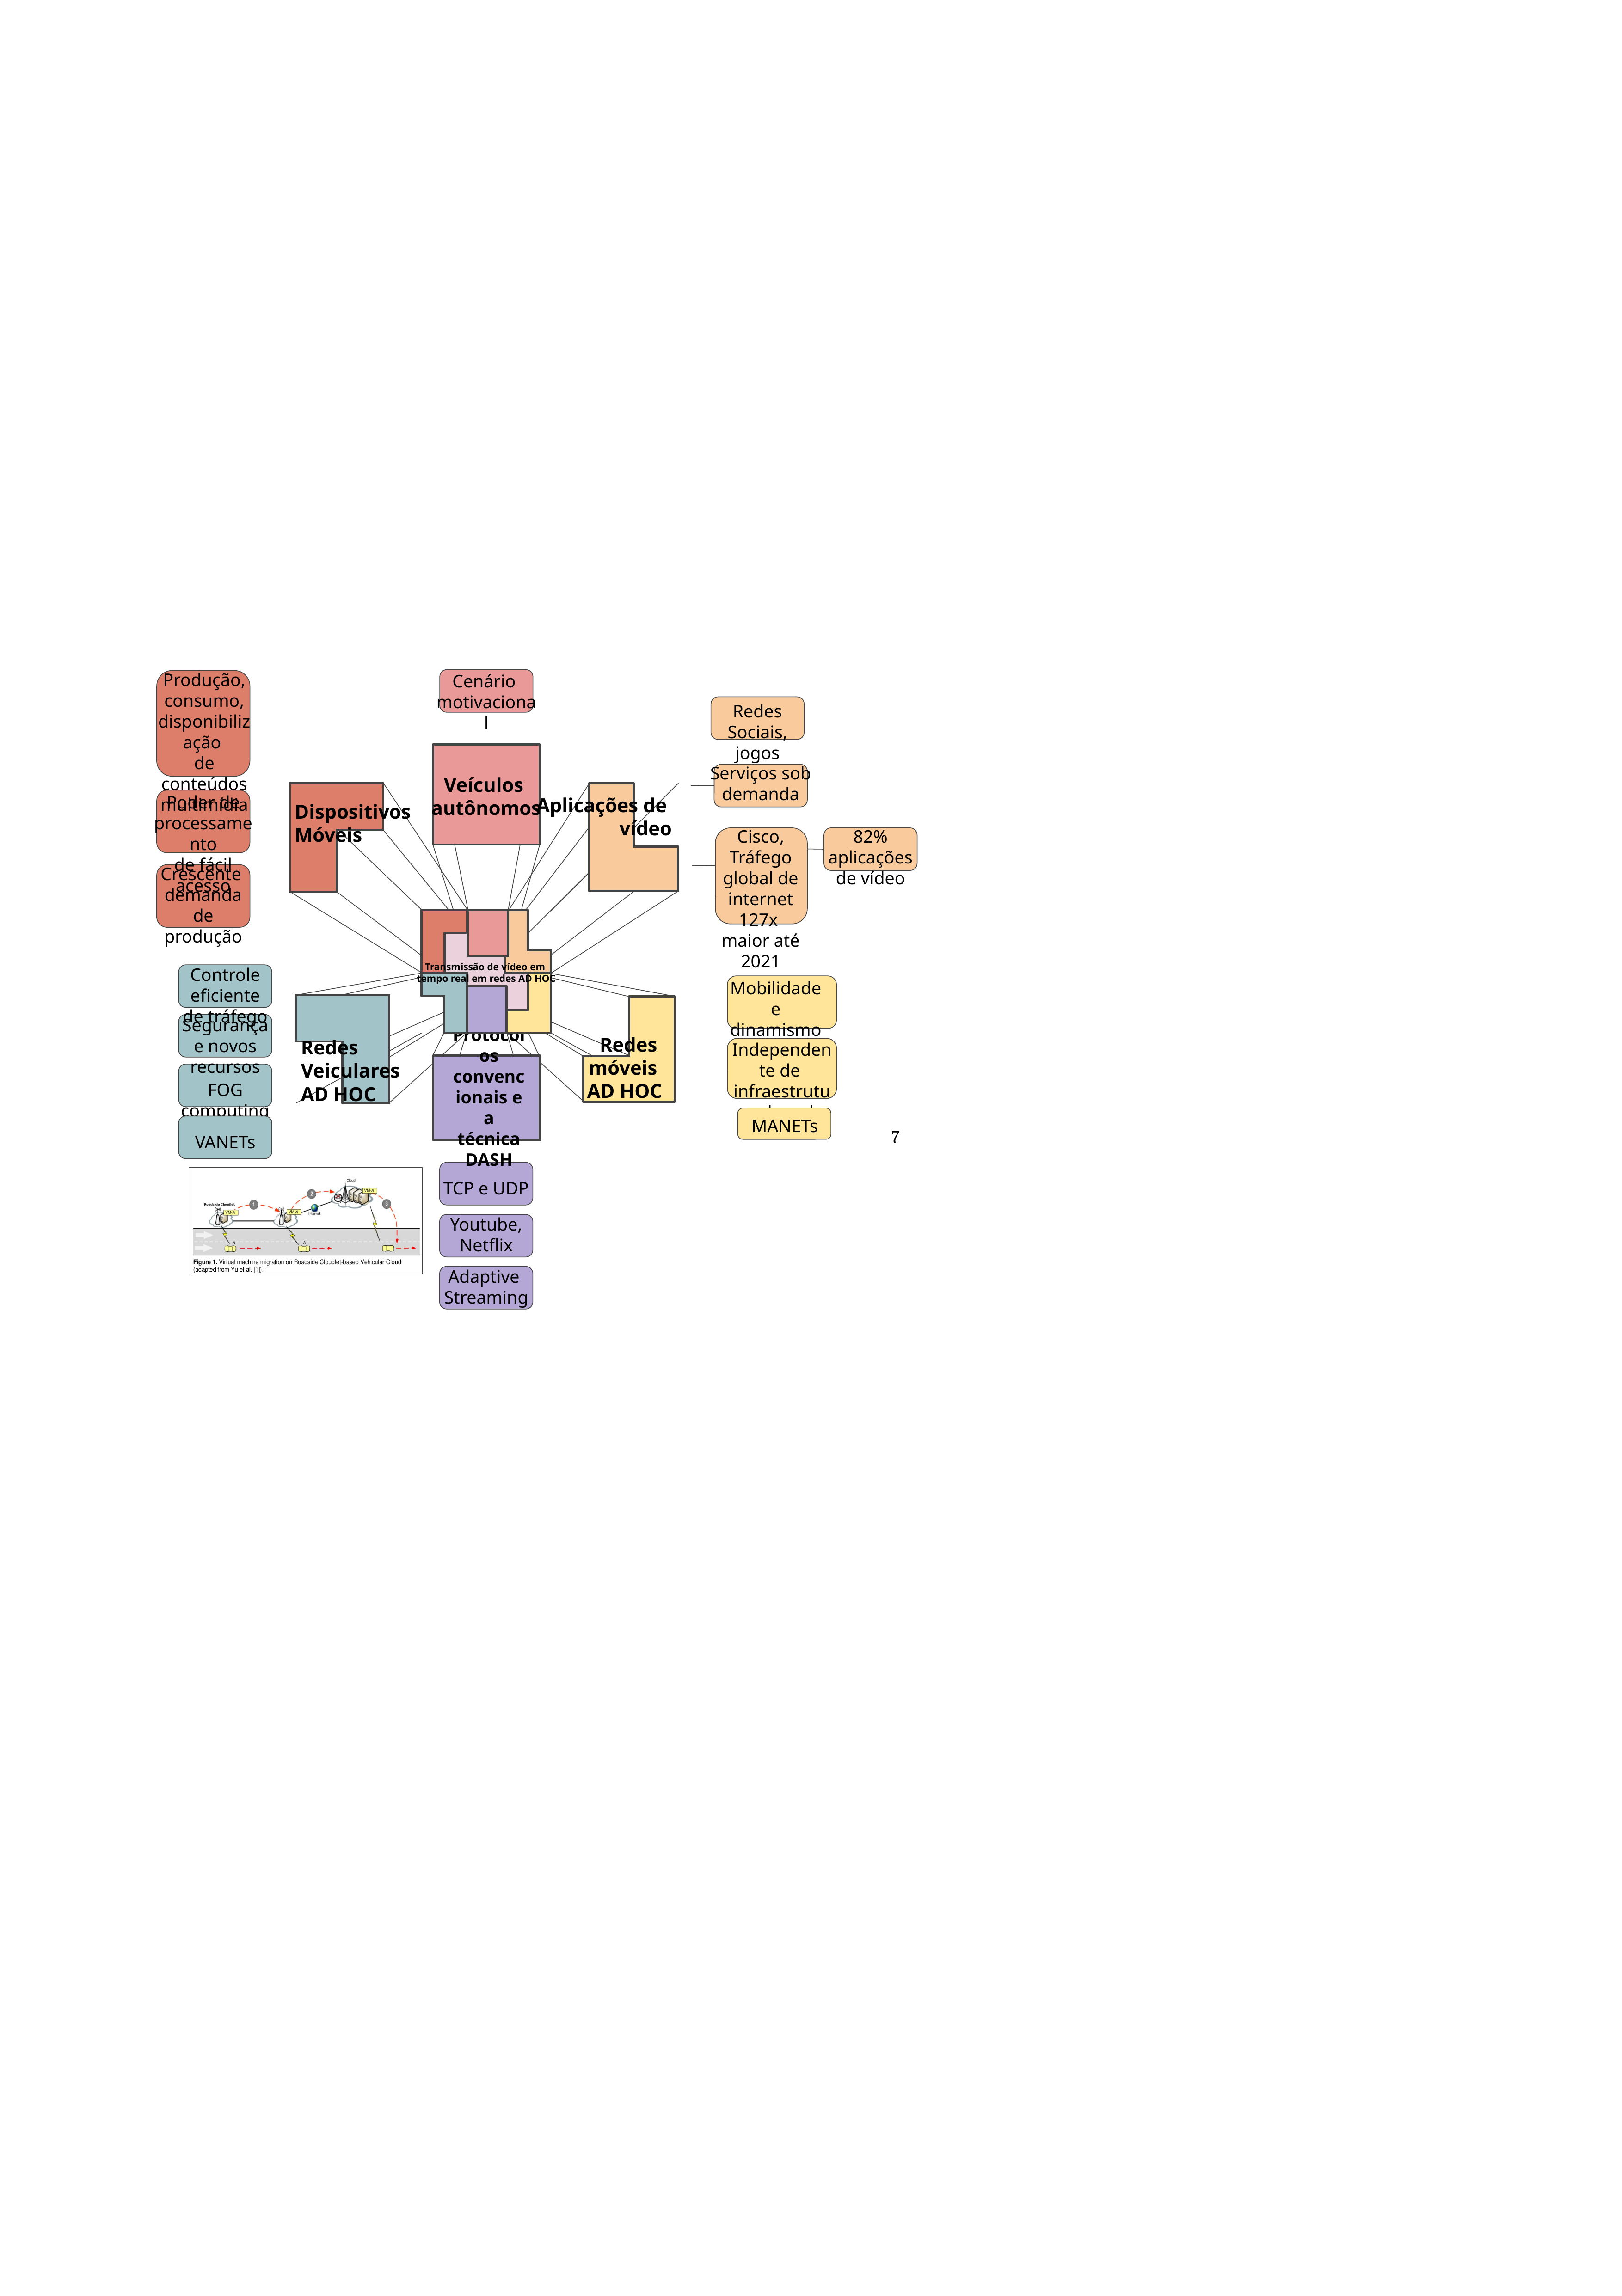

Produção,
consumo,
disponibilização
de conteúdos multimídia
Cenário
motivacional
Redes Sociais,
jogos
Serviços sob
demanda
Veículos
autônomos
Poder de processamento
de fácil acesso
Aplicações de
vídeo
Dispositivos
Móveis
Cisco,
Tráfego global de internet 127x
maior até 2021
82% aplicações de vídeo
Crescente
demanda de produção
Transmissão de vídeo em
tempo real em redes AD HOC
Controle eficiente
de tráfego
Mobilidade e
dinamismo
Independente de
infraestrutura de rede
Segurança
e novos recursos
Redes
móveis
AD HOC
Redes
Veiculares
AD HOC
Protocolos convencionais e a técnica DASH
FOG computing
MANETs
VANETs
TCP e UDP
Youtube,
Netflix
Adaptive
Streaming